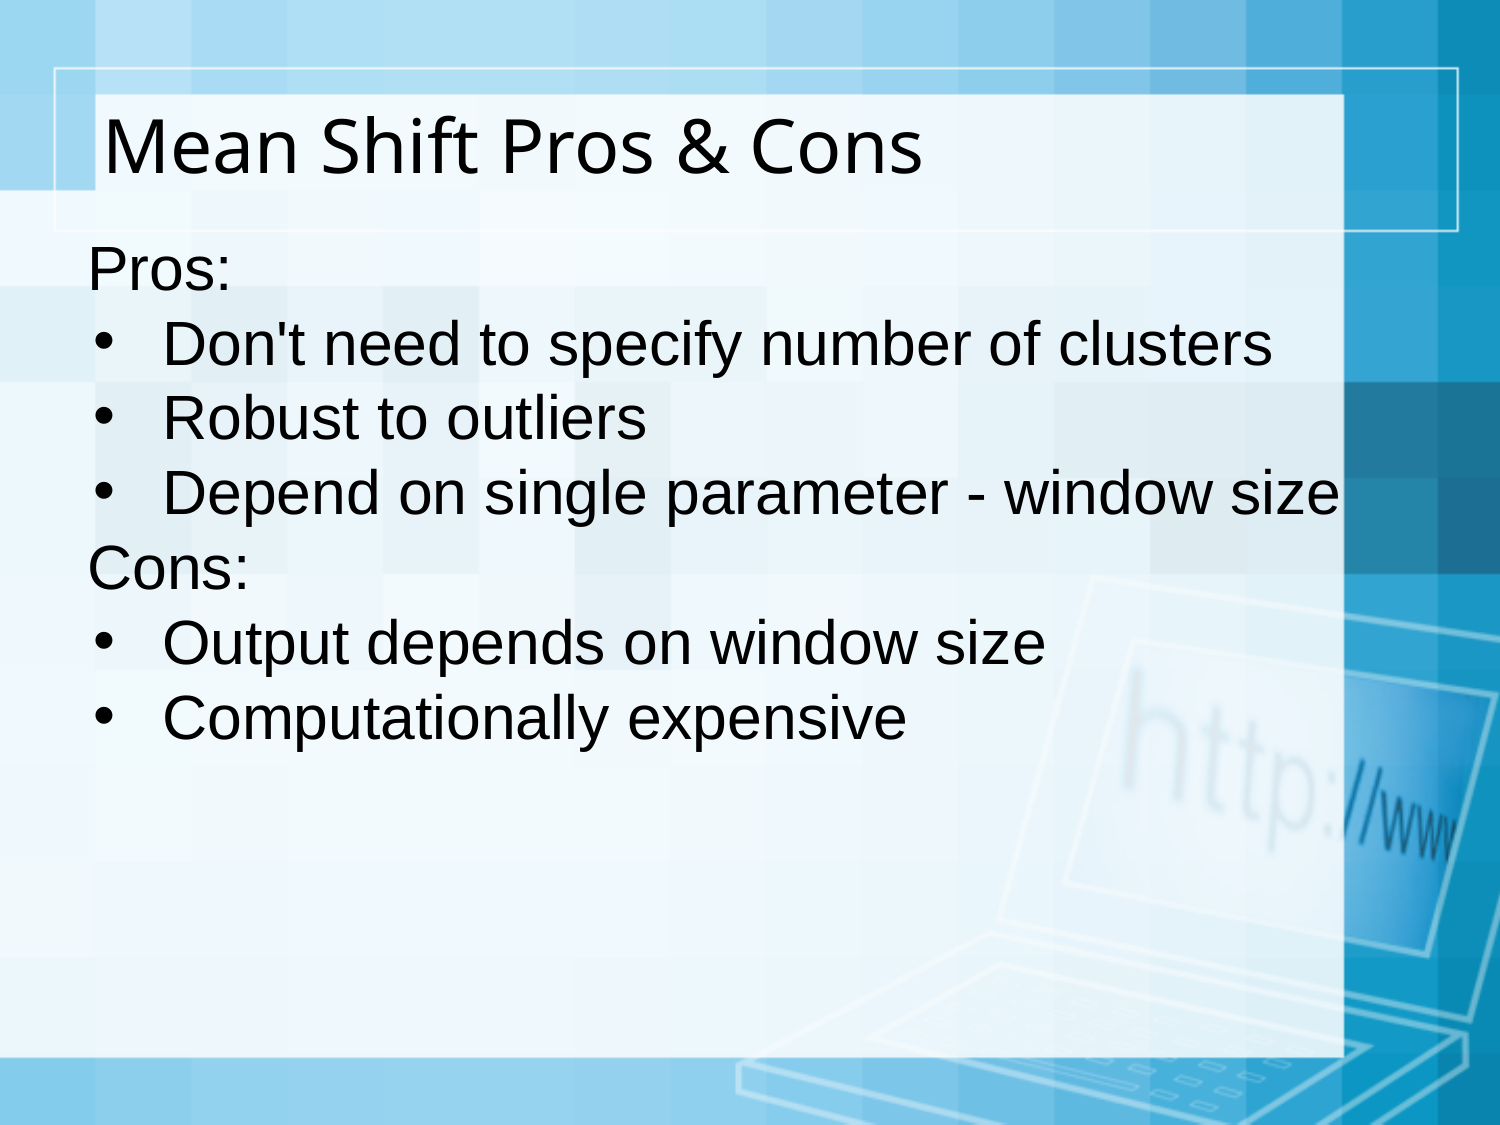

# Mean Shift Pros & Cons
Pros:
Don't need to specify number of clusters
Robust to outliers
Depend on single parameter - window size
Cons:
Output depends on window size
Computationally expensive